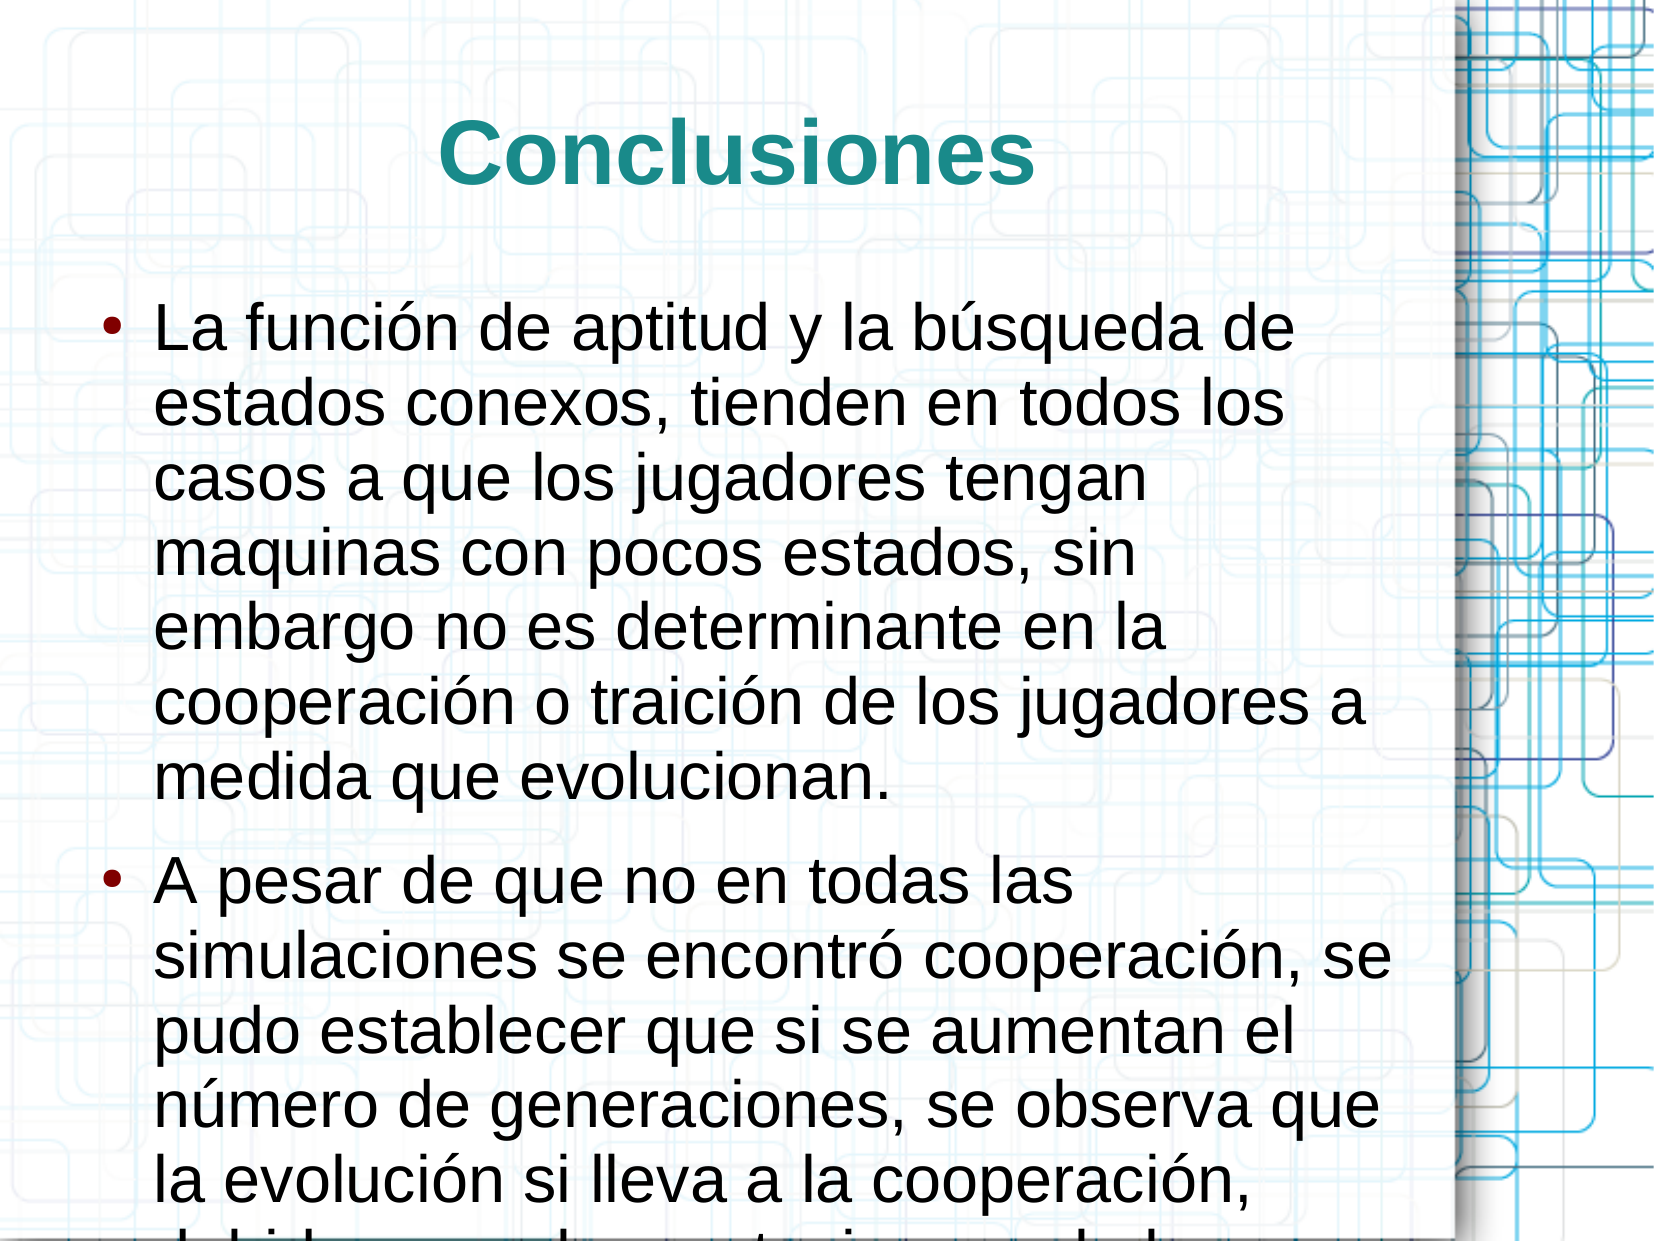

# Conclusiones
La función de aptitud y la búsqueda de estados conexos, tienden en todos los casos a que los jugadores tengan maquinas con pocos estados, sin embargo no es determinante en la cooperación o traición de los jugadores a medida que evolucionan.
A pesar de que no en todas las simulaciones se encontró cooperación, se pudo establecer que si se aumentan el número de generaciones, se observa que la evolución si lleva a la cooperación, debido a que las mutaciones a la larga hacen tender el sistema a la cooperación.